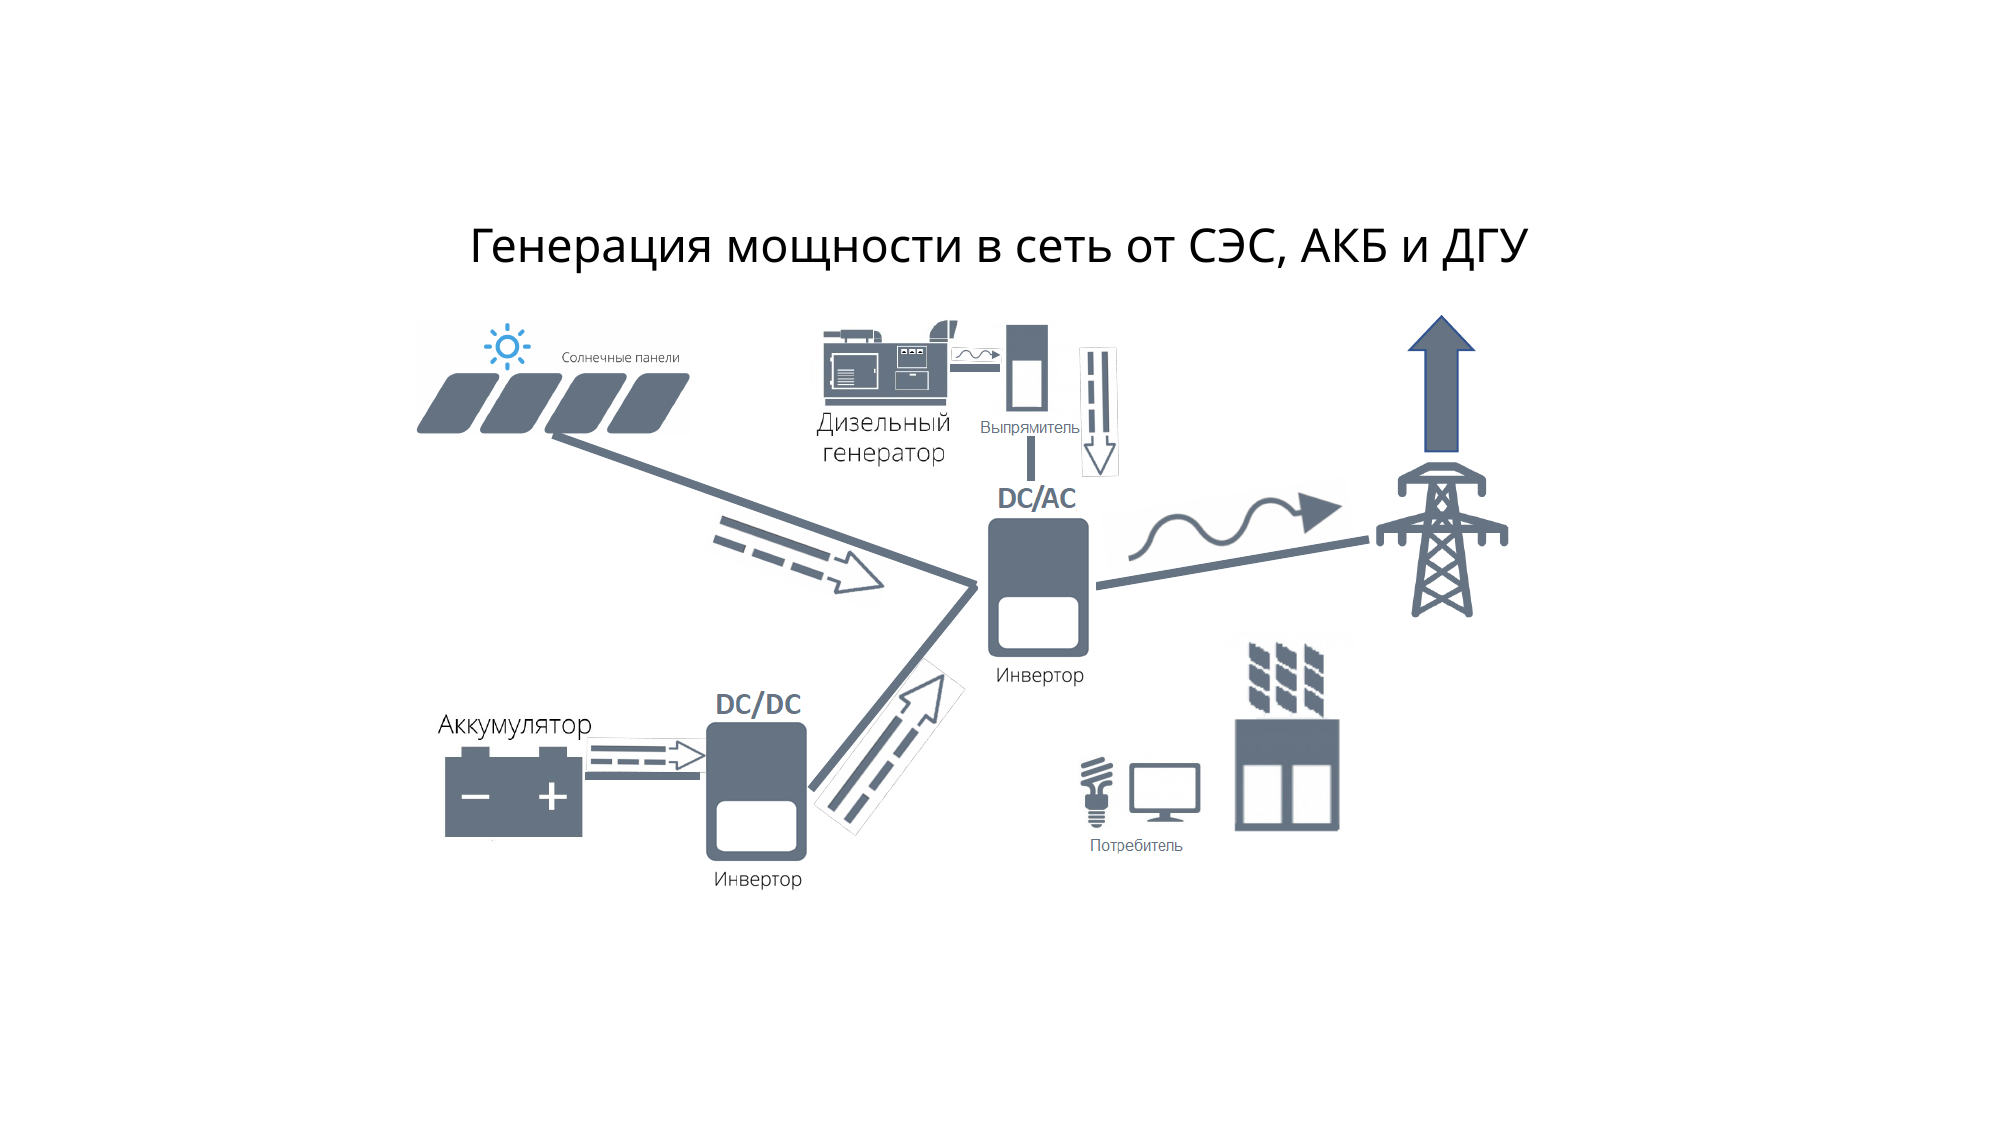

# Генерация мощности в сеть от СЭС, АКБ и ДГУ